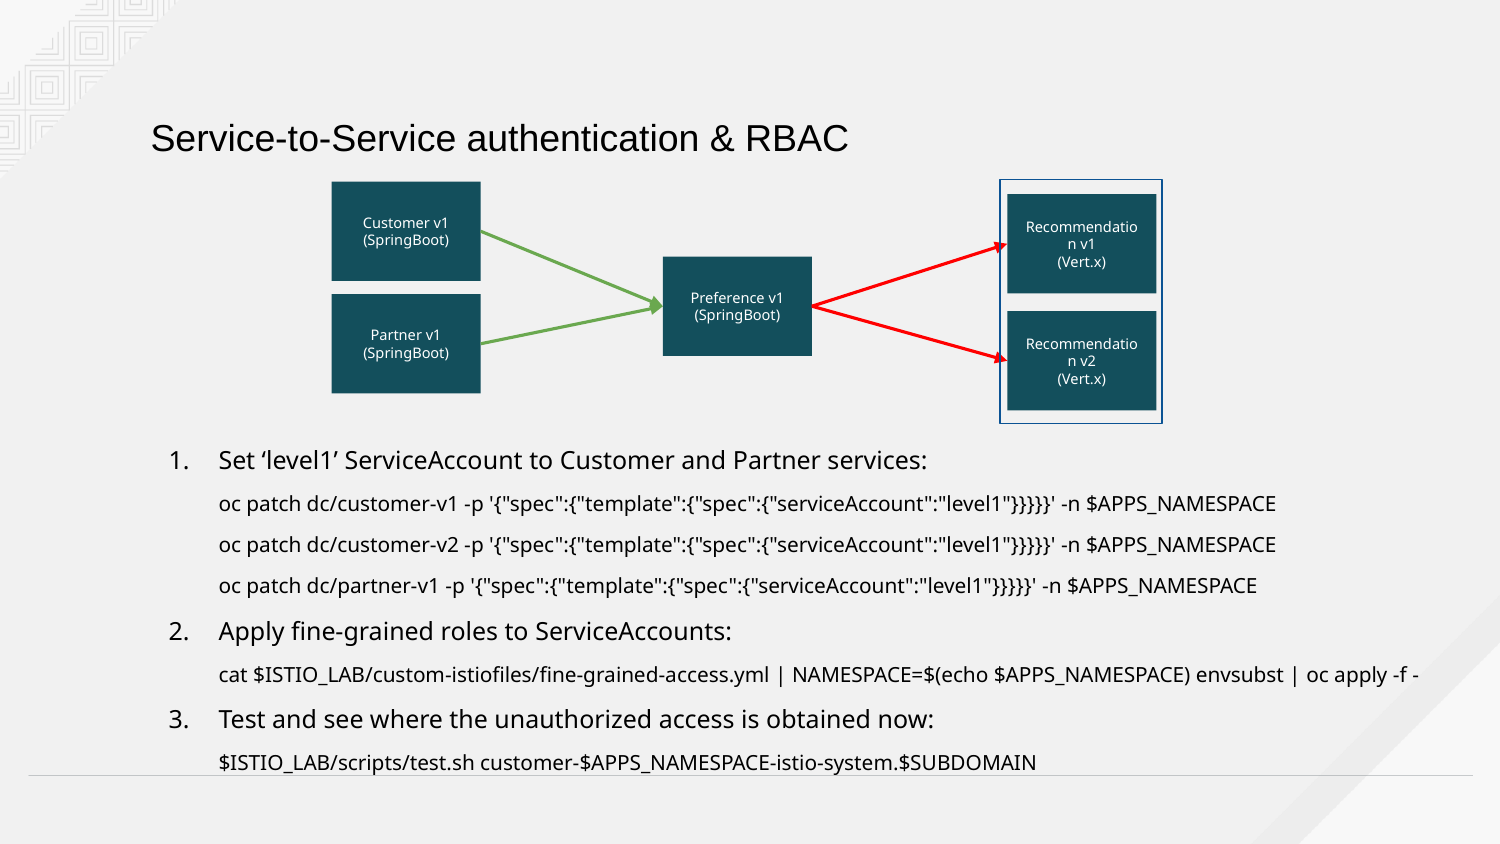

# Service-to-Service authentication & RBAC
Customer v1
(SpringBoot)
Recommendation v1
(Vert.x)
Preference v1
(SpringBoot)
Partner v1
(SpringBoot)
Recommendation v2
(Vert.x)
Set ‘level1’ ServiceAccount to Customer and Partner services:
oc patch dc/customer-v1 -p '{"spec":{"template":{"spec":{"serviceAccount":"level1"}}}}}' -n $APPS_NAMESPACE
oc patch dc/customer-v2 -p '{"spec":{"template":{"spec":{"serviceAccount":"level1"}}}}}' -n $APPS_NAMESPACE
oc patch dc/partner-v1 -p '{"spec":{"template":{"spec":{"serviceAccount":"level1"}}}}}' -n $APPS_NAMESPACE
Apply fine-grained roles to ServiceAccounts:
cat $ISTIO_LAB/custom-istiofiles/fine-grained-access.yml | NAMESPACE=$(echo $APPS_NAMESPACE) envsubst | oc apply -f -
Test and see where the unauthorized access is obtained now:
$ISTIO_LAB/scripts/test.sh customer-$APPS_NAMESPACE-istio-system.$SUBDOMAIN